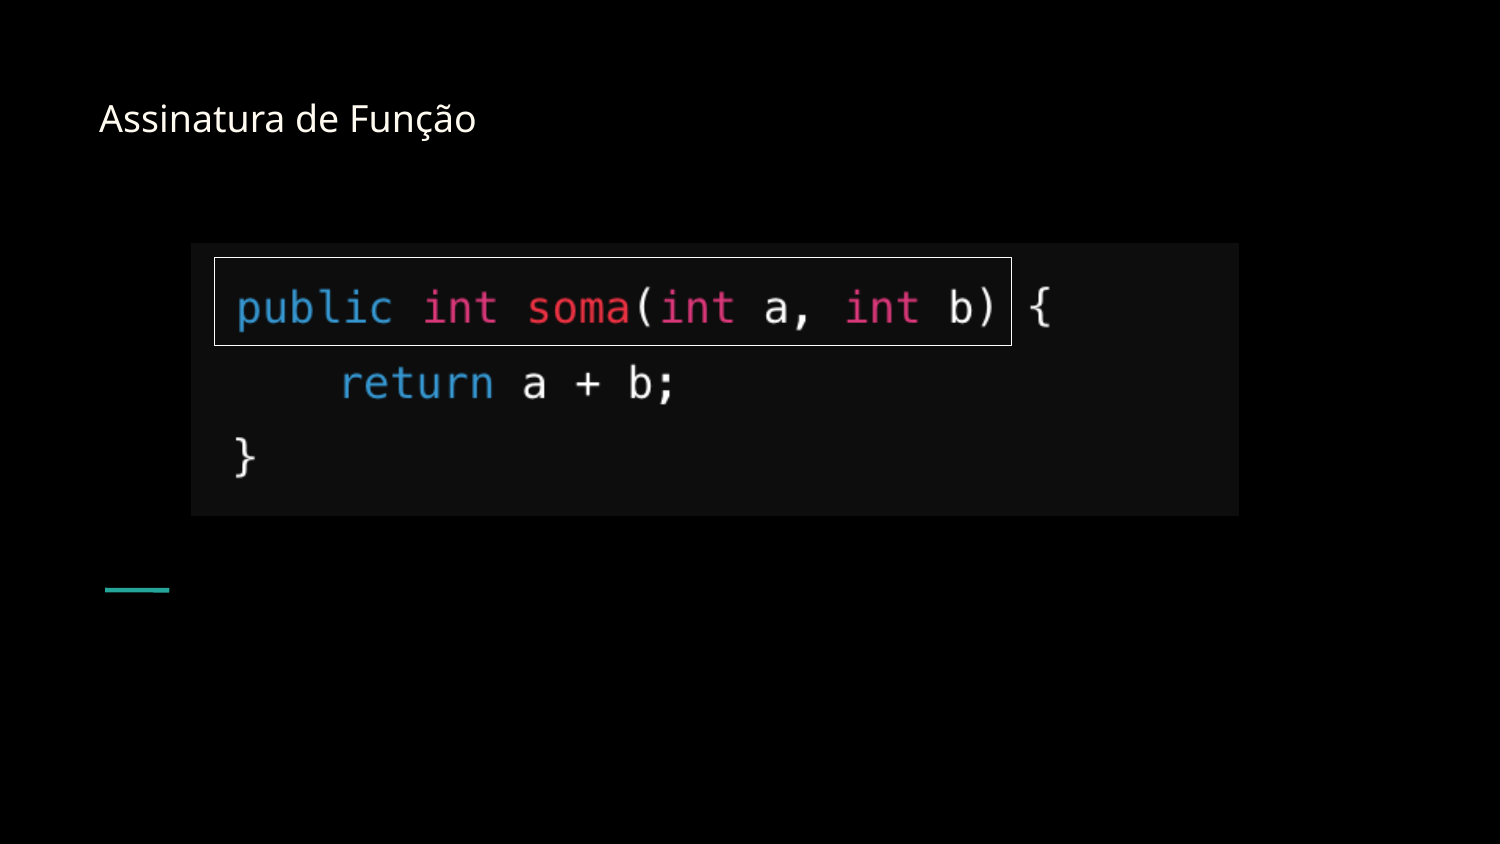

# Assinatura de Função
A assinatura de uma função em Java inclui o tipo de retorno, o nome da função e seus parâmetros.